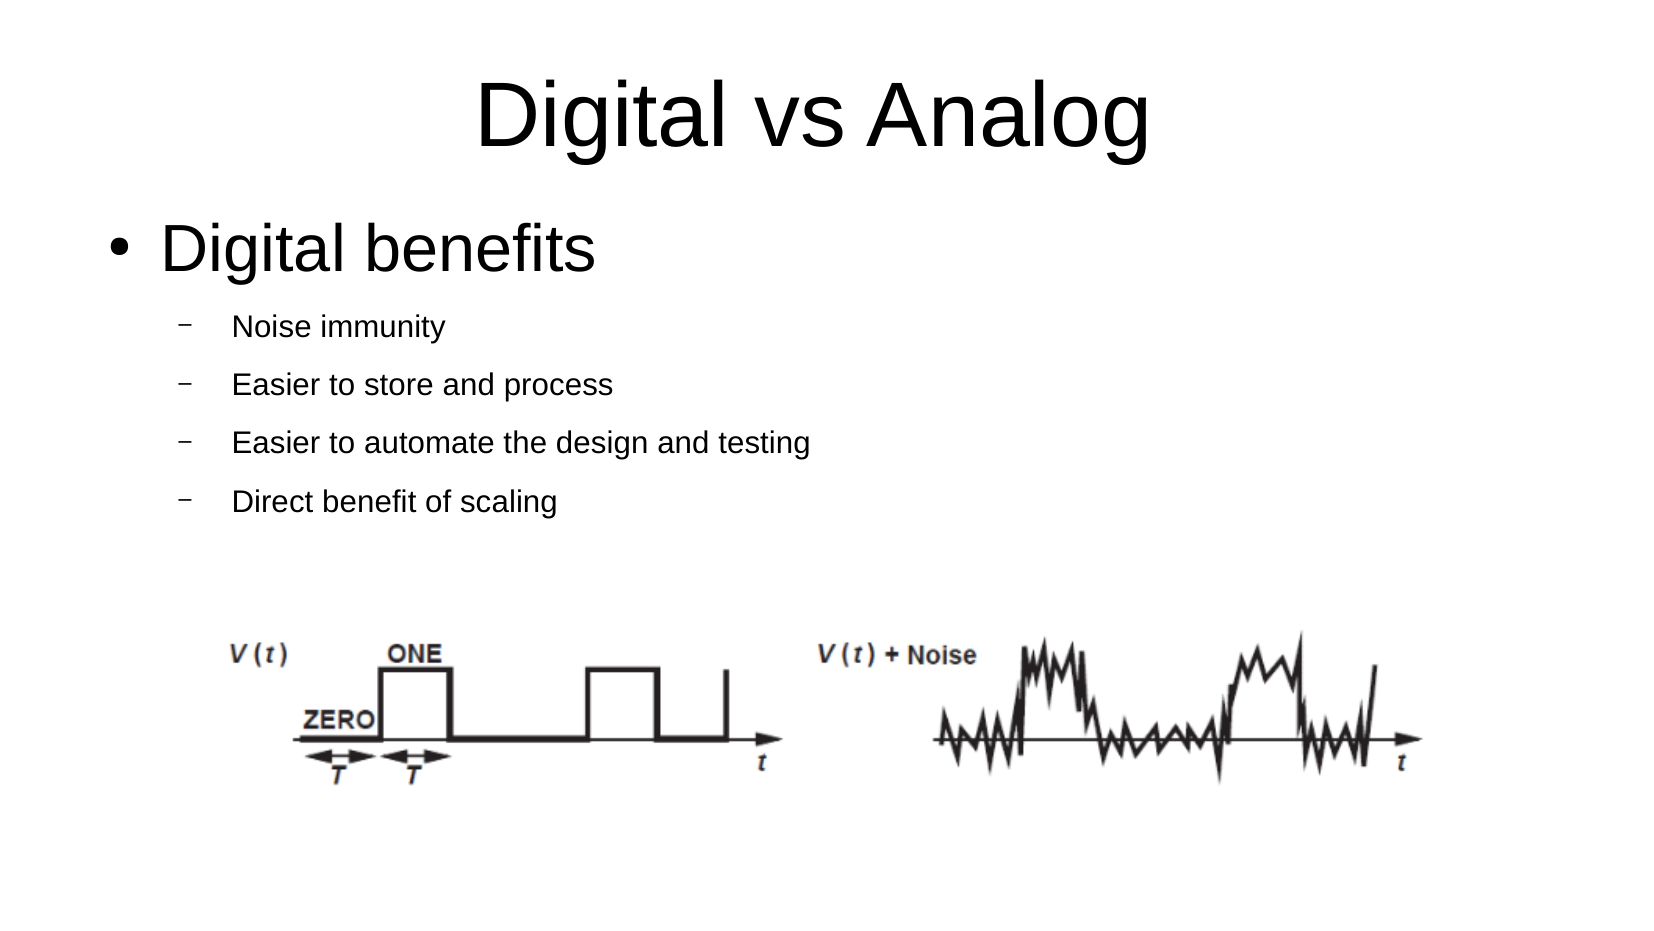

# Digital vs Analog
Digital benefits
Noise immunity
Easier to store and process
Easier to automate the design and testing
Direct benefit of scaling